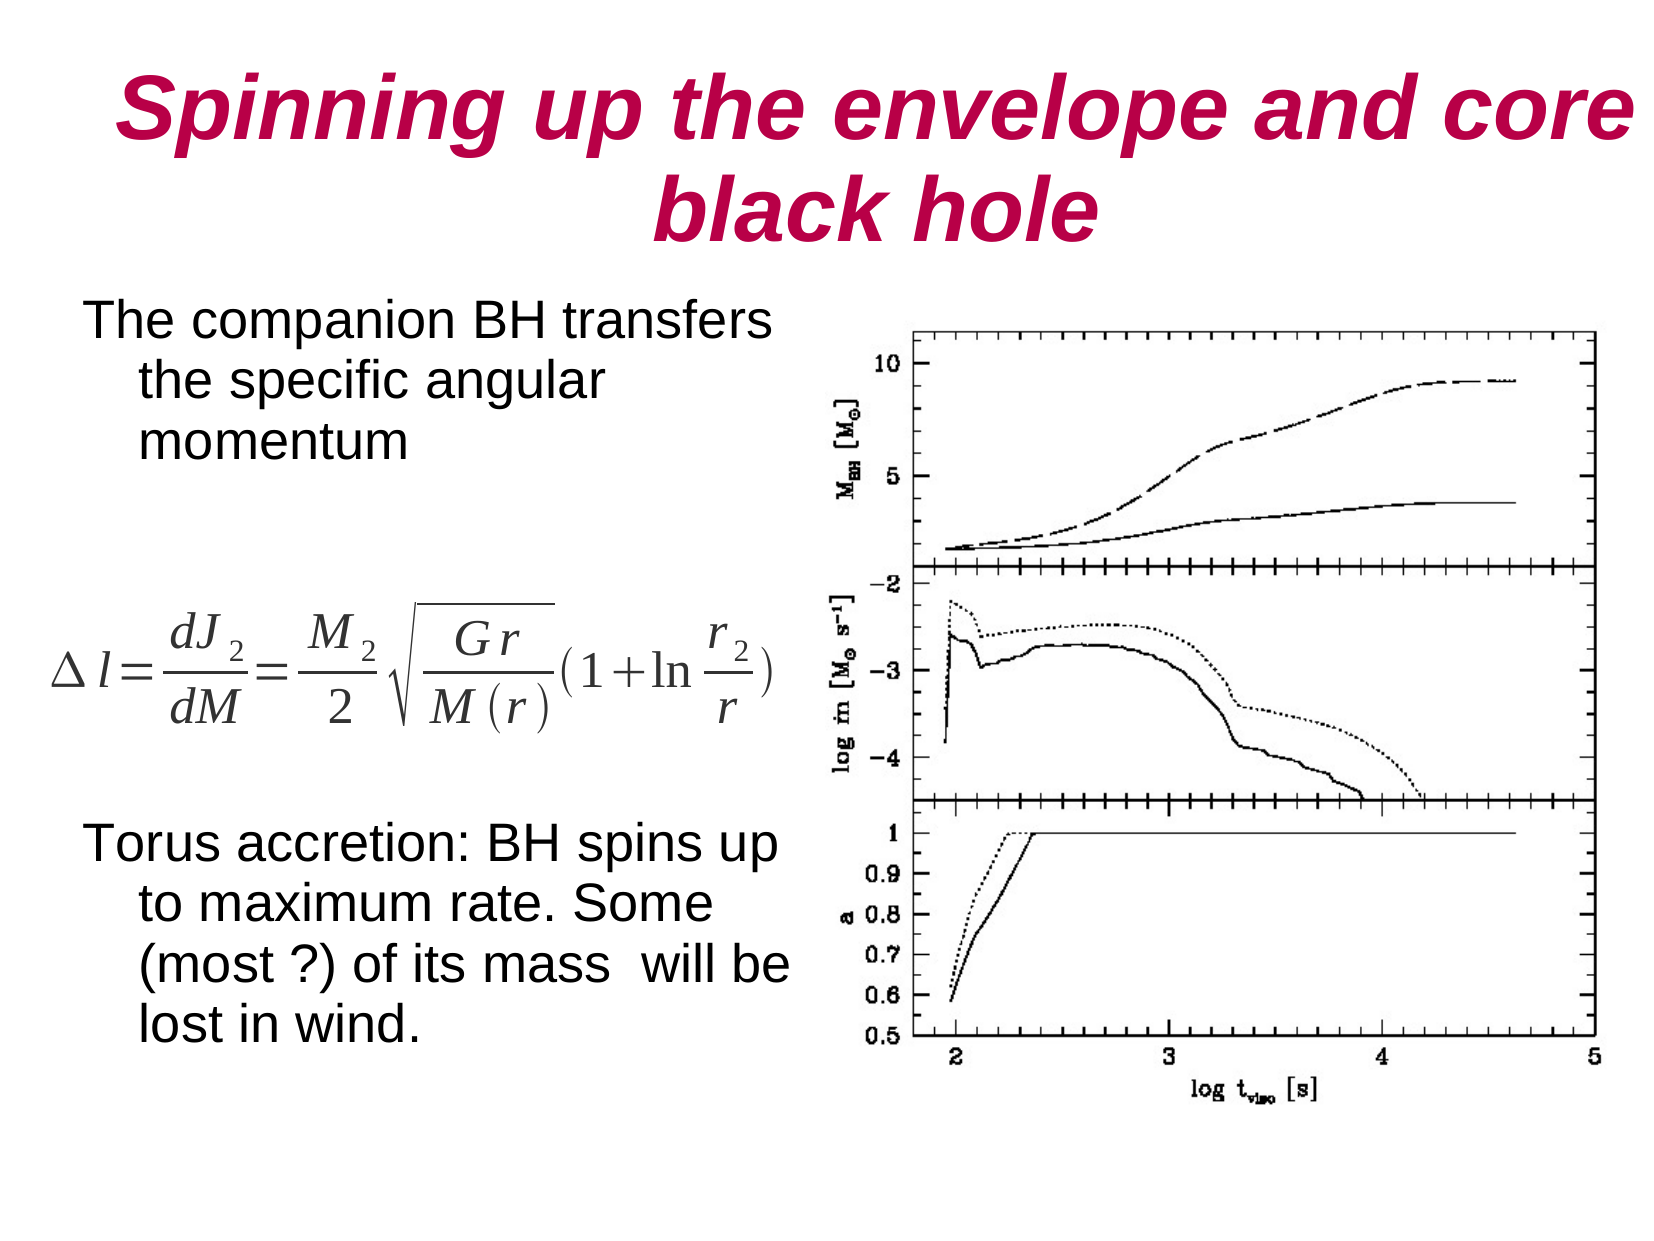

Spinning up the envelope and core black hole
# The companion BH transfers the specific angular momentum
Torus accretion: BH spins up to maximum rate. Some (most ?) of its mass will be lost in wind.